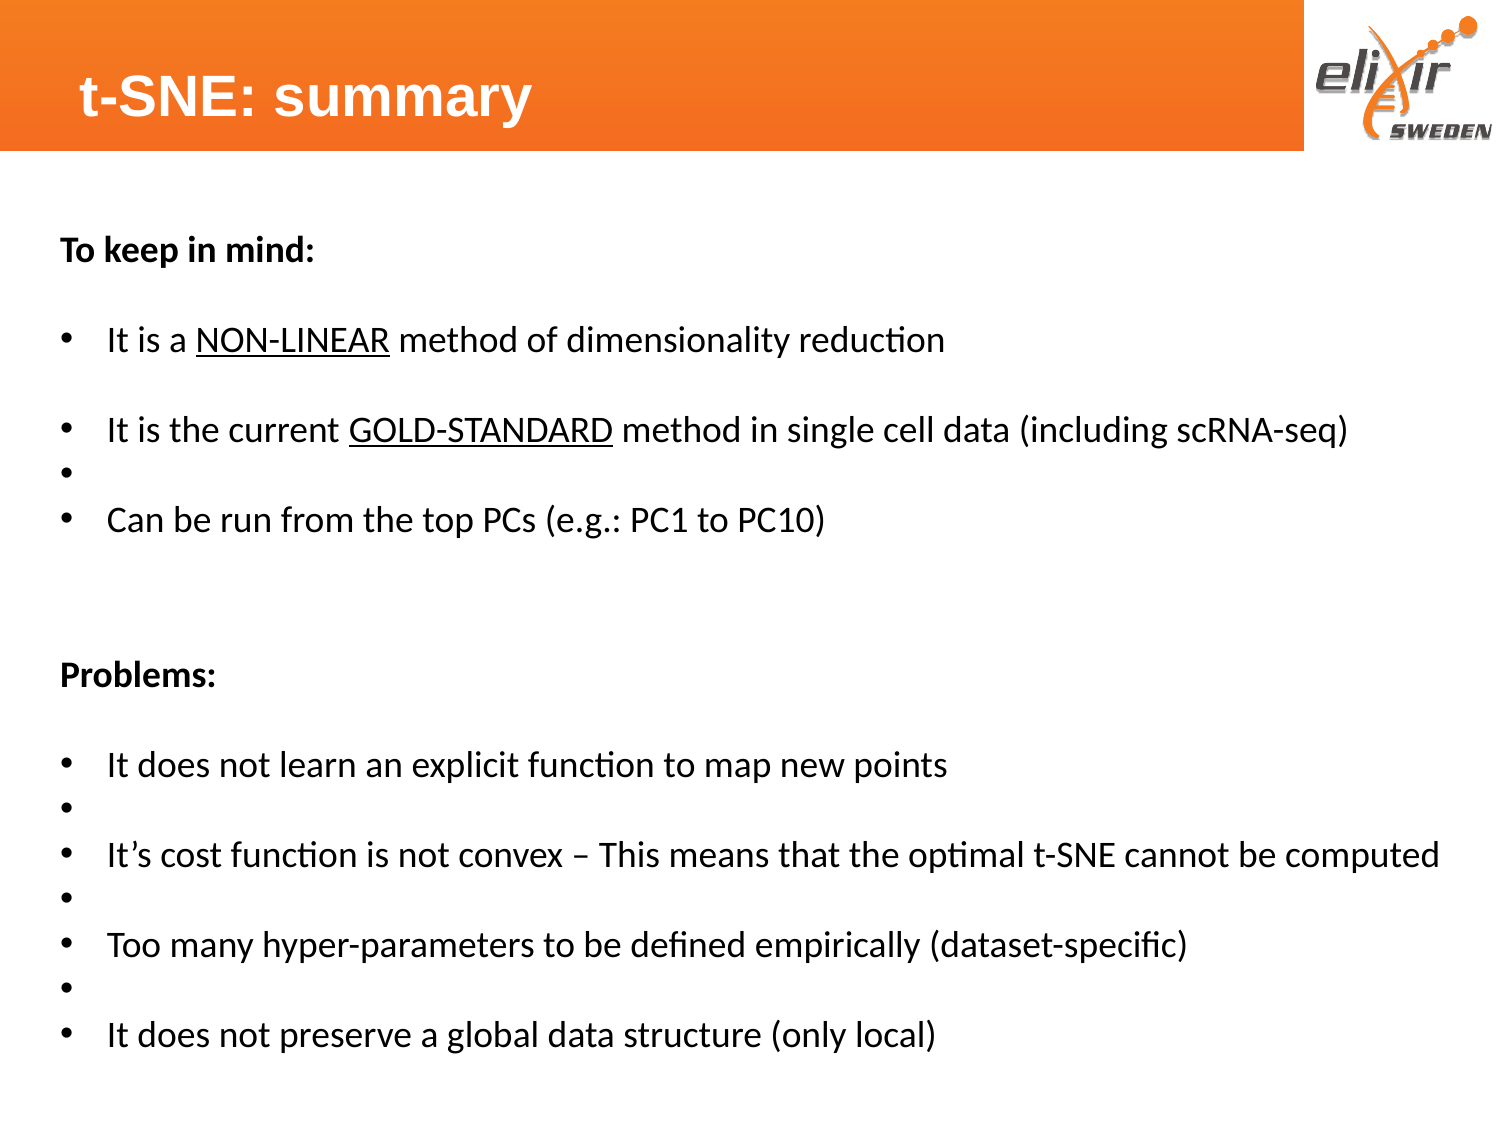

t-SNE: summary
To keep in mind:
It is a NON-LINEAR method of dimensionality reduction
It is the current GOLD-STANDARD method in single cell data (including scRNA-seq)
Can be run from the top PCs (e.g.: PC1 to PC10)
Problems:
It does not learn an explicit function to map new points
It’s cost function is not convex – This means that the optimal t-SNE cannot be computed
Too many hyper-parameters to be defined empirically (dataset-specific)
It does not preserve a global data structure (only local)